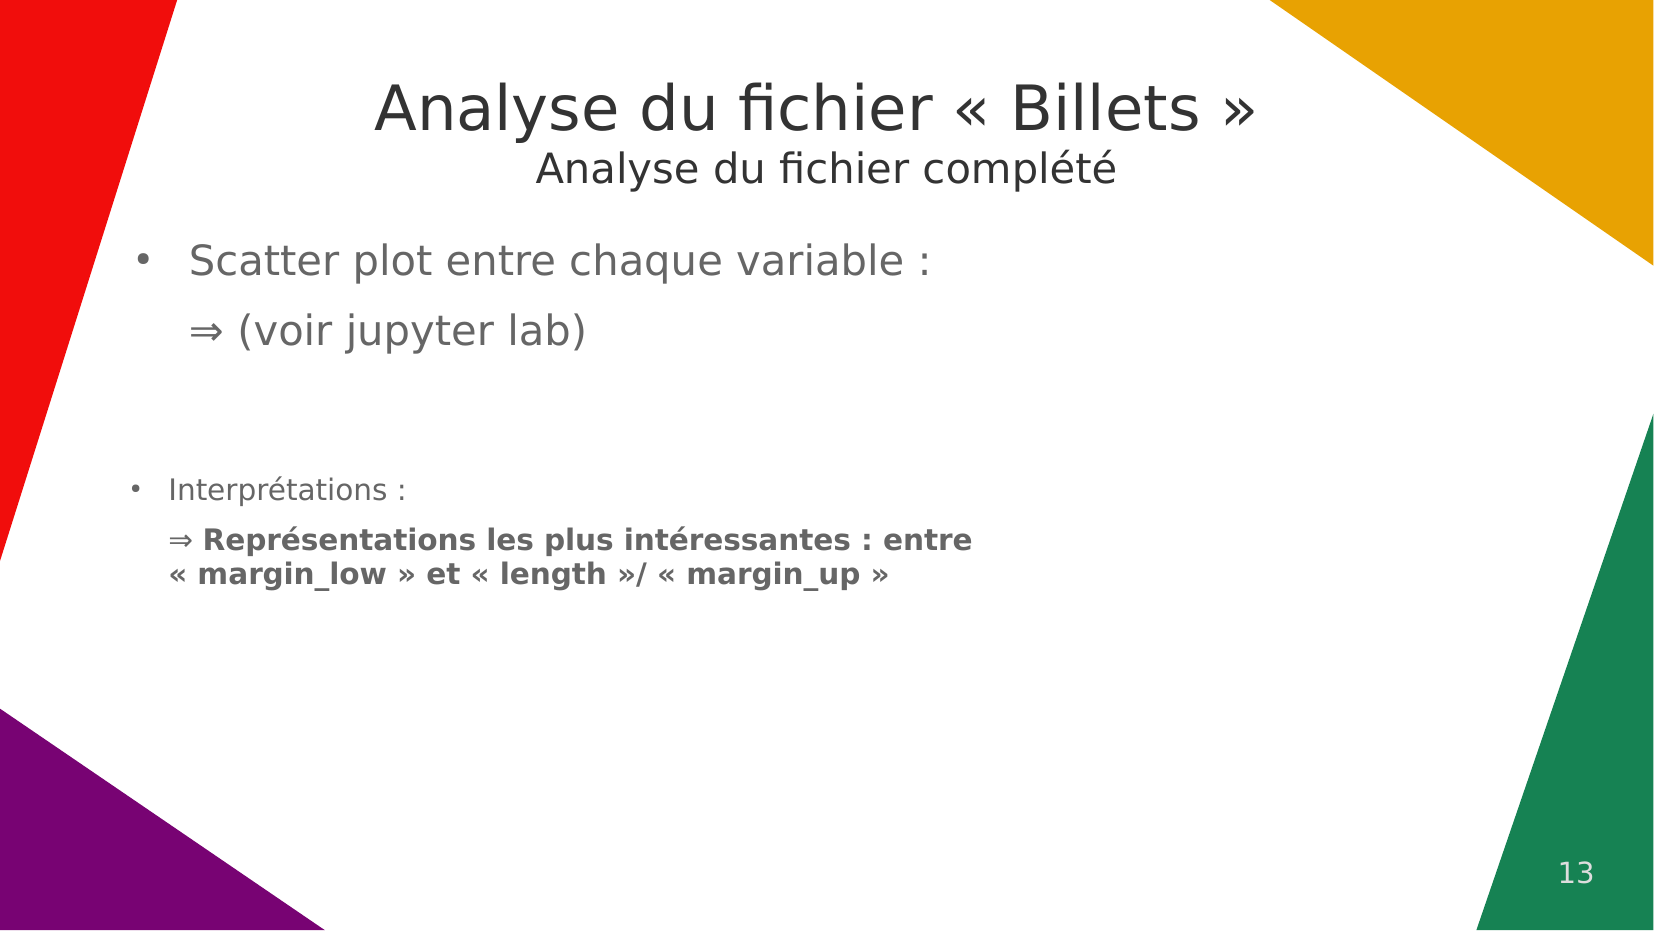

# Analyse du fichier « Billets » Analyse du fichier complété
Scatter plot entre chaque variable :
⇒ (voir jupyter lab)
Interprétations :
⇒ Représentations les plus intéressantes : entre « margin_low » et « length »/ « margin_up »
13